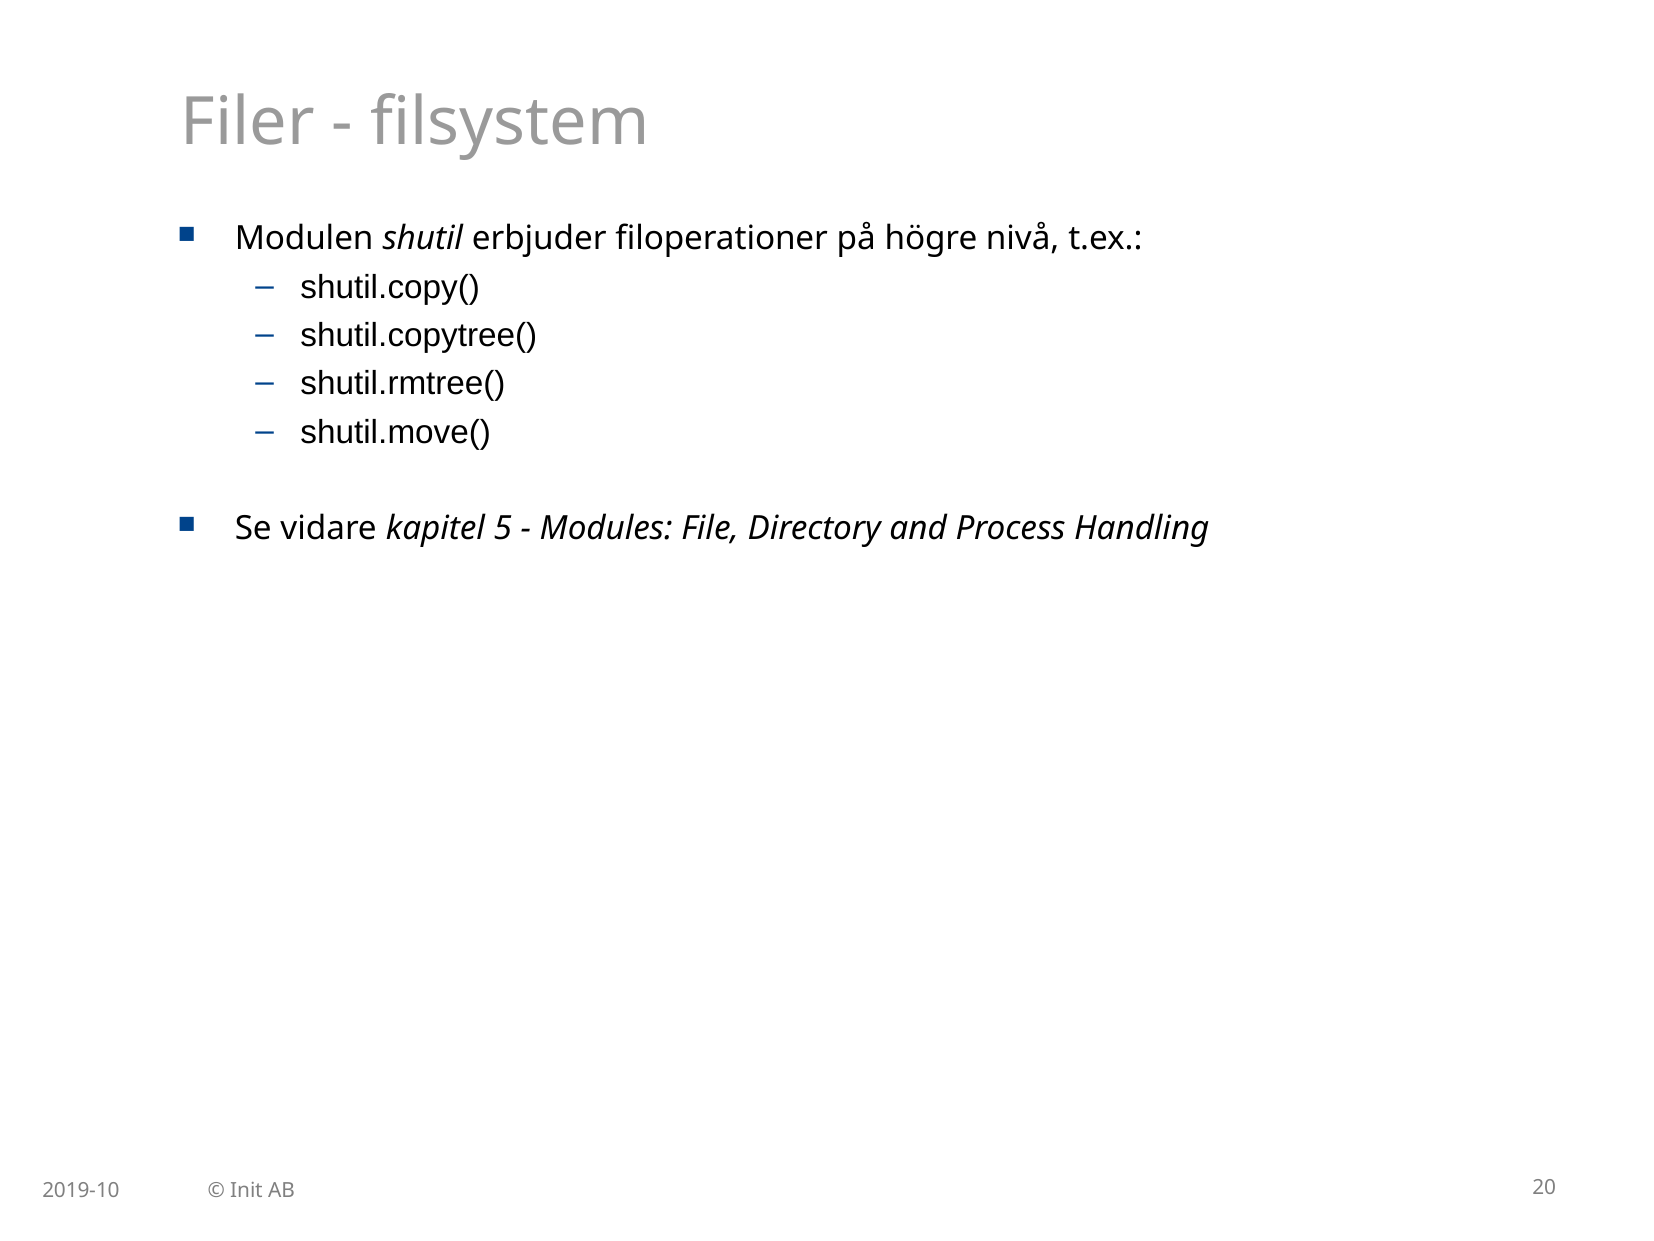

Filer - filsystem
Modulen shutil erbjuder filoperationer på högre nivå, t.ex.:
shutil.copy()
shutil.copytree()
shutil.rmtree()
shutil.move()
Se vidare kapitel 5 - Modules: File, Directory and Process Handling
2019-10
© Init AB